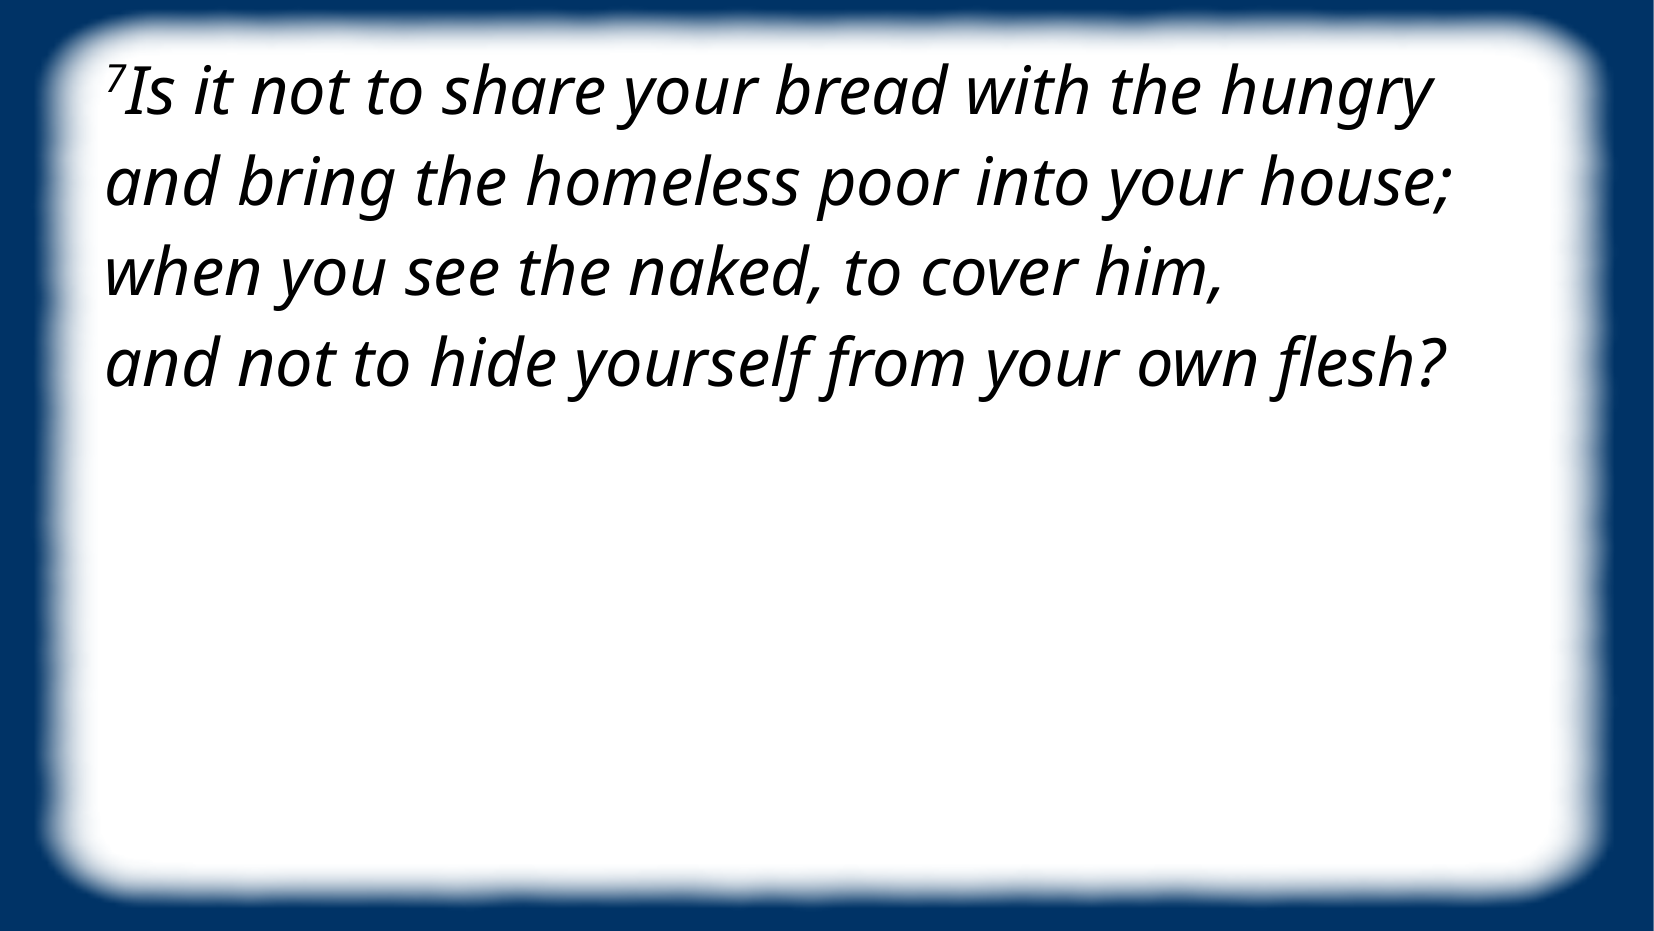

7Is it not to share your bread with the hungry
and bring the homeless poor into your house;
when you see the naked, to cover him,
and not to hide yourself from your own flesh?